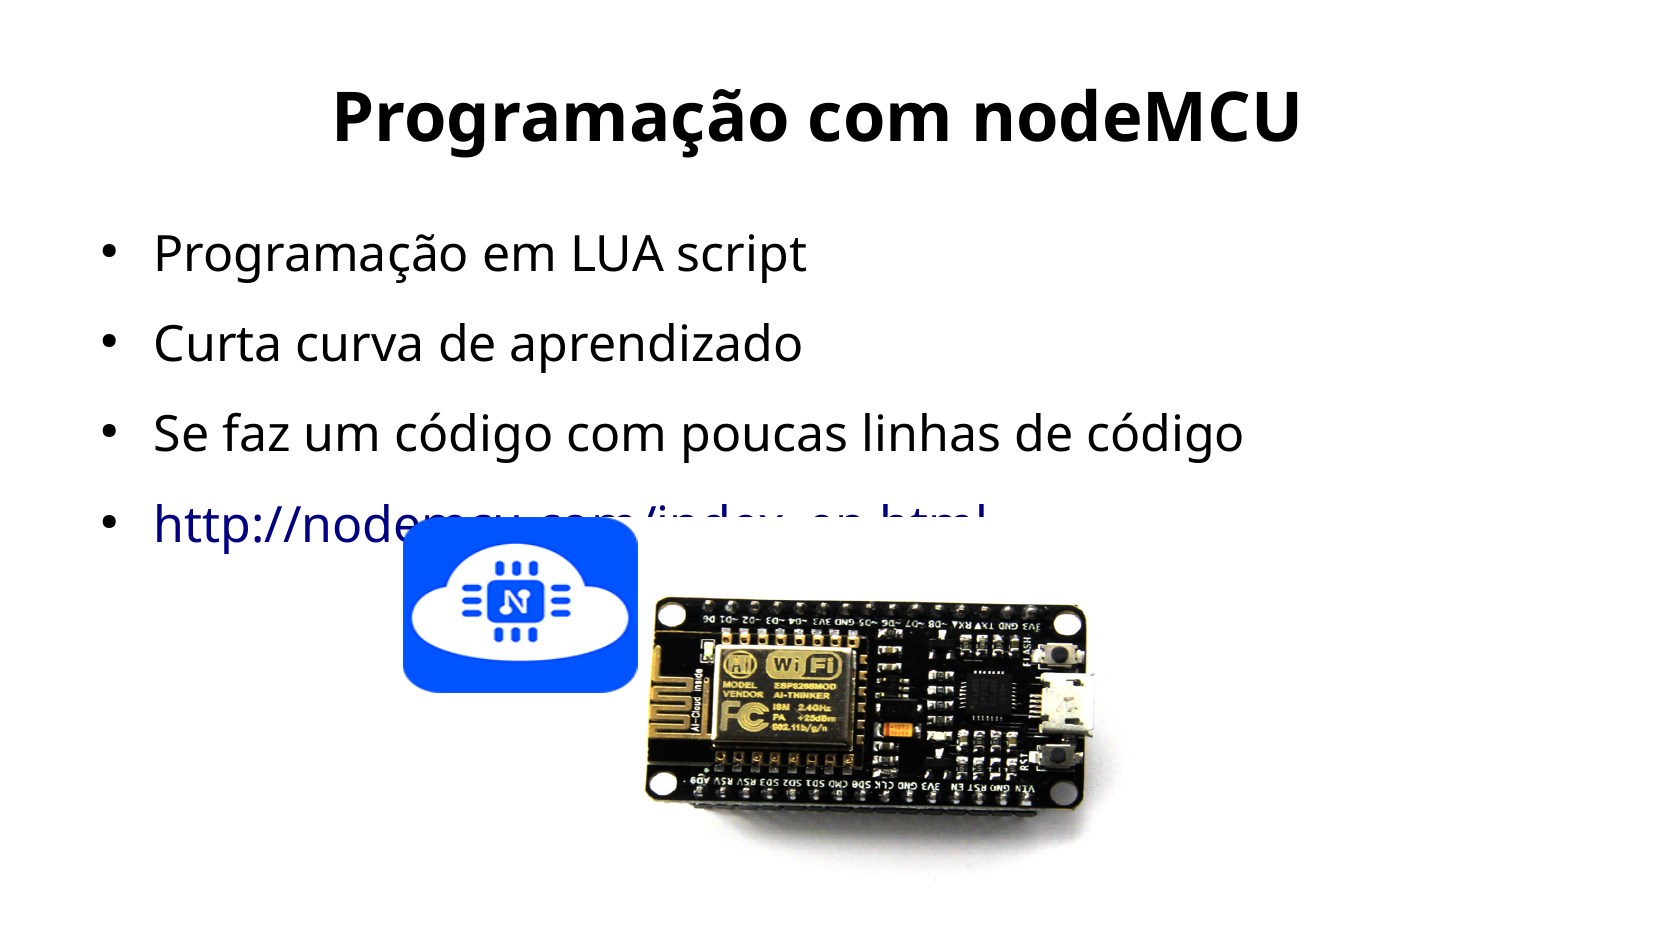

# Programação com nodeMCU
Programação em LUA script
Curta curva de aprendizado
Se faz um código com poucas linhas de código
http://nodemcu.com/index_en.html